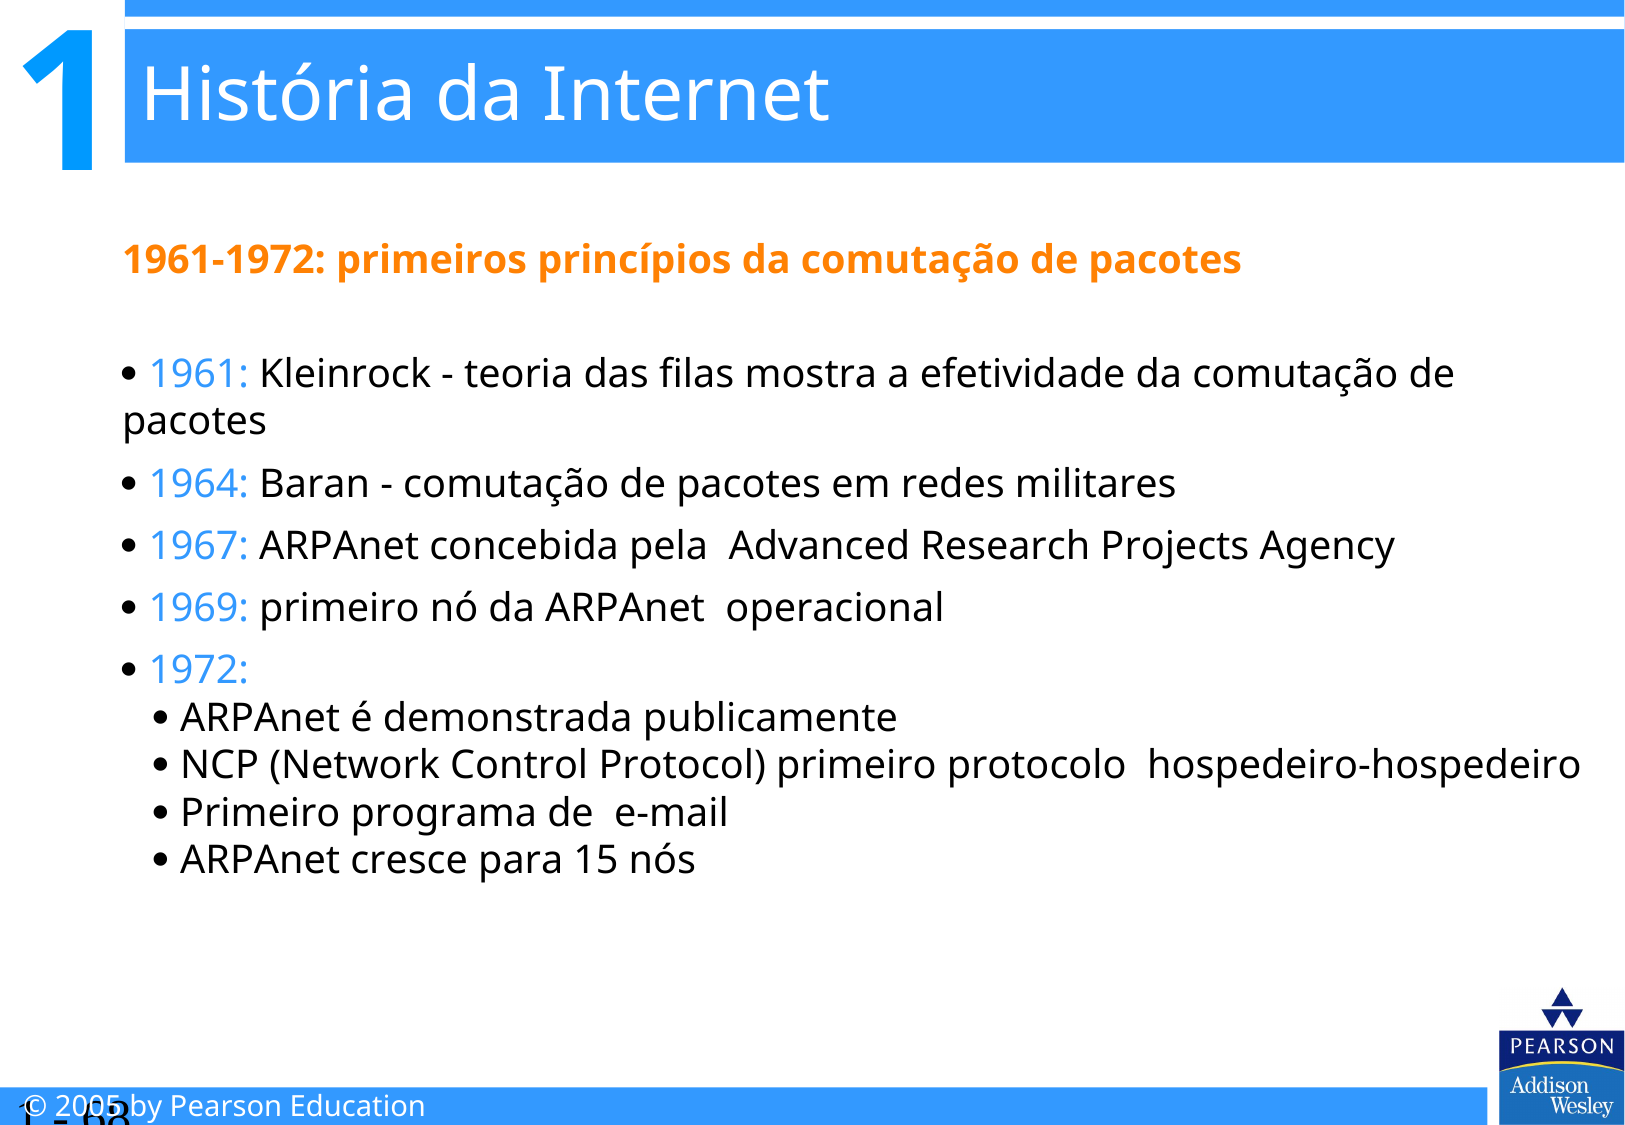

História da Internet
1961-1972: primeiros princípios da comutação de pacotes
#  1961: Kleinrock - teoria das filas mostra a efetividade da comutação de pacotes
 1964: Baran - comutação de pacotes em redes militares
 1967: ARPAnet concebida pela Advanced Research Projects Agency
 1969: primeiro nó da ARPAnet operacional
 1972:
 ARPAnet é demonstrada publicamente
 NCP (Network Control Protocol) primeiro protocolo hospedeiro-hospedeiro
 Primeiro programa de e-mail
 ARPAnet cresce para 15 nós
68